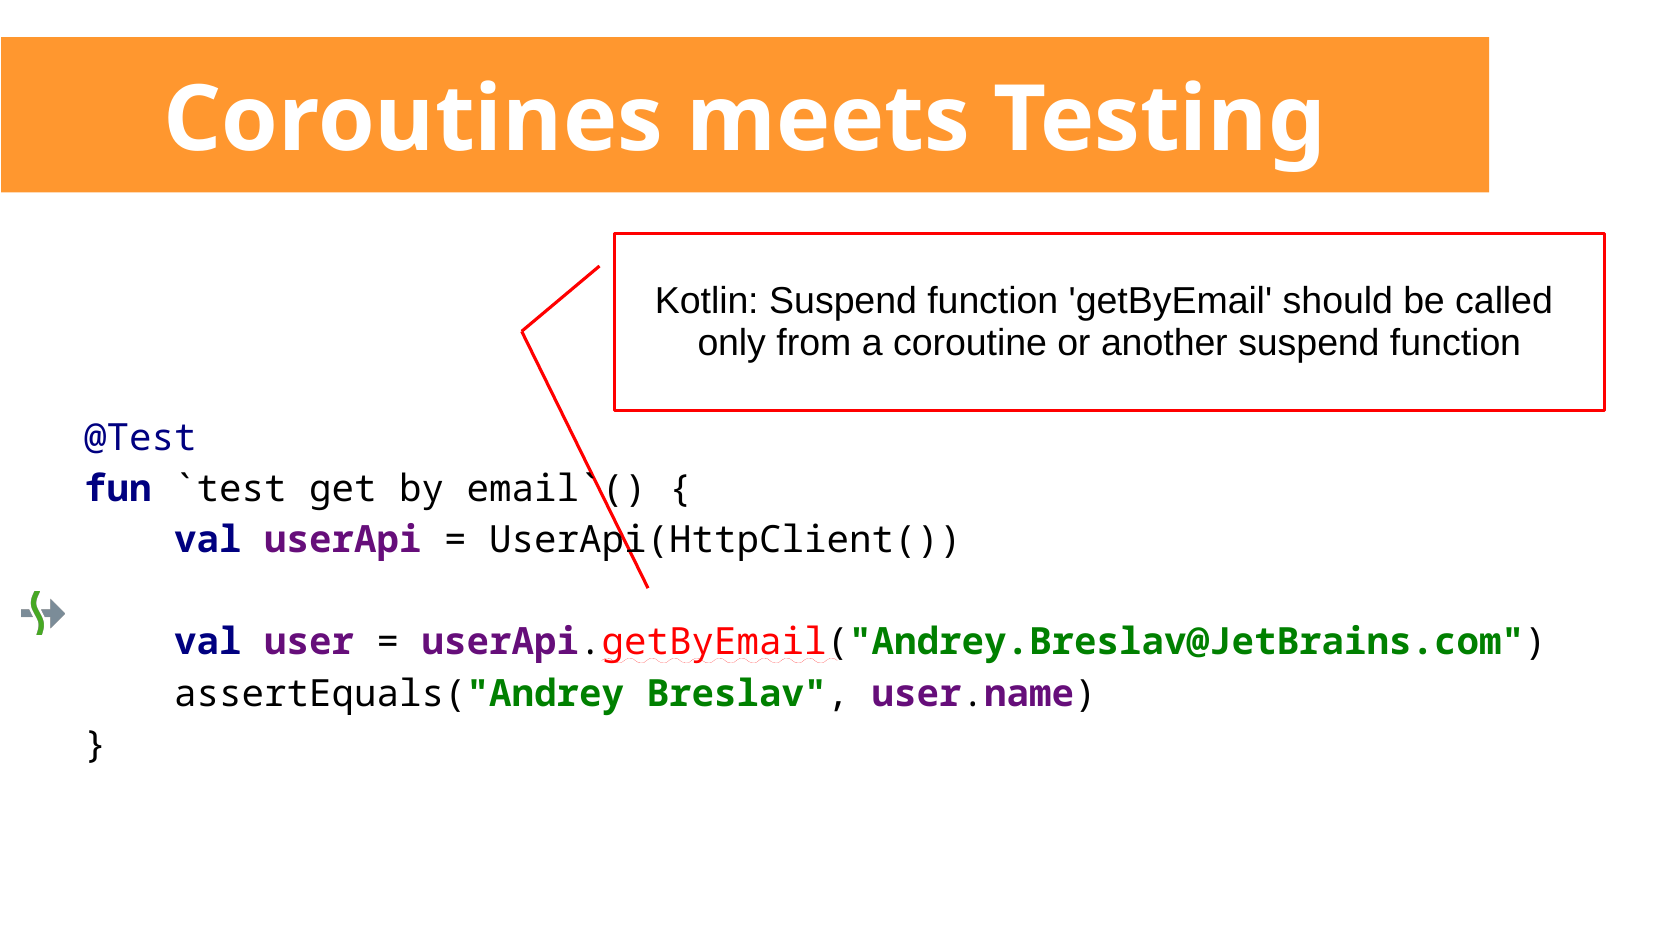

# Coroutines meets Testing
Kotlin: Suspend function 'getByEmail' should be called
only from a coroutine or another suspend function
@Test
fun `test get by email`() {
 val userApi = UserApi(HttpClient())
 val user = userApi.getByEmail("Andrey.Breslav@JetBrains.com")
 assertEquals("Andrey Breslav", user.name)
}